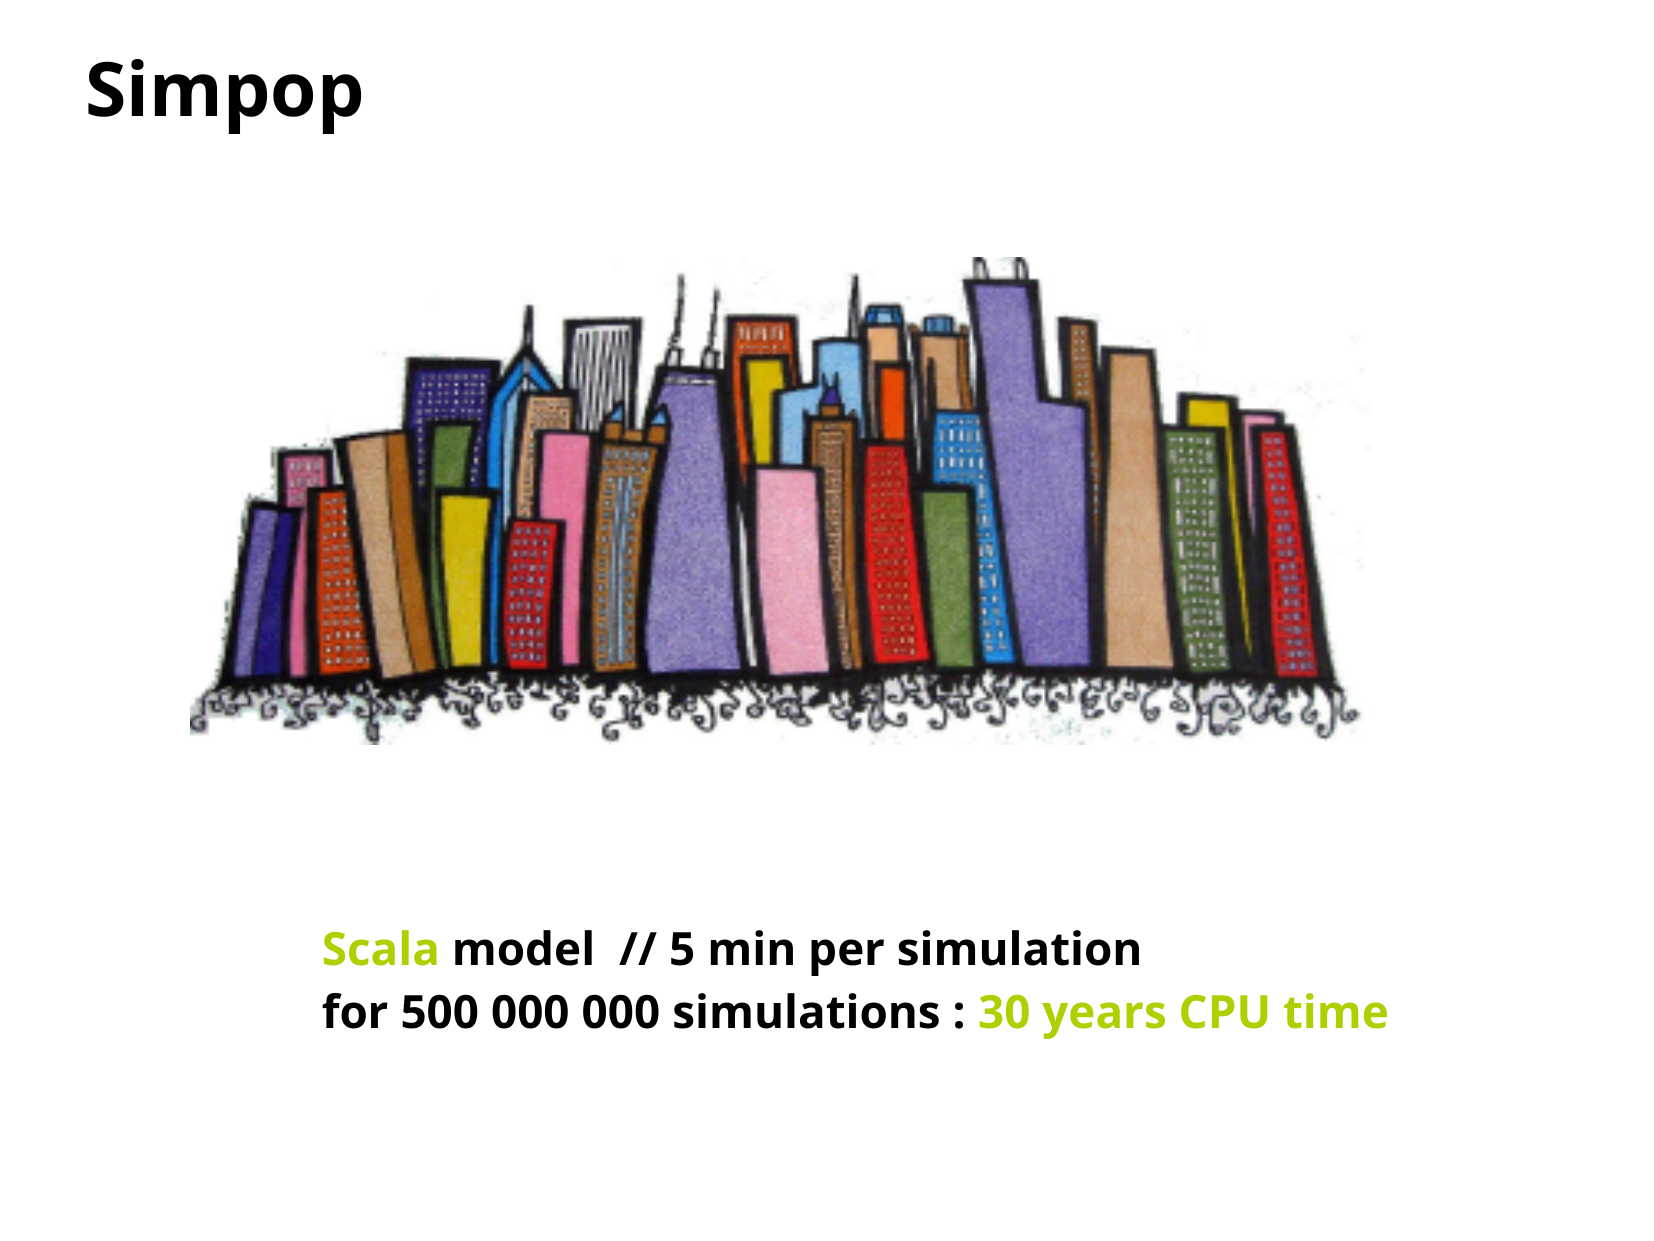

Simpop
#
Scala model // 5 min per simulation
for 500 000 000 simulations : 30 years CPU time